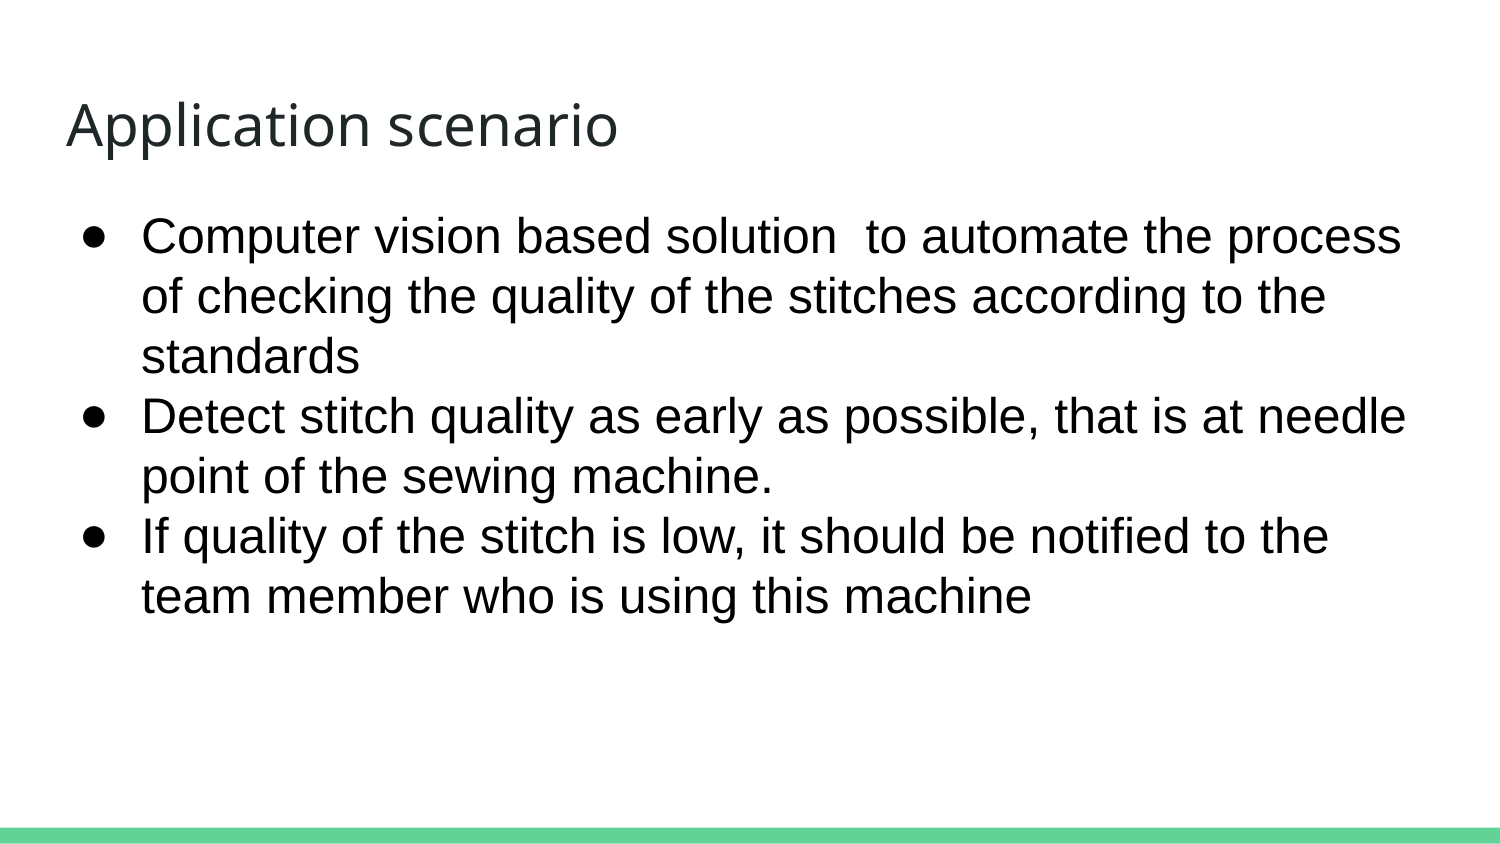

# Application scenario
Computer vision based solution to automate the process of checking the quality of the stitches according to the standards
Detect stitch quality as early as possible, that is at needle point of the sewing machine.
If quality of the stitch is low, it should be notified to the team member who is using this machine